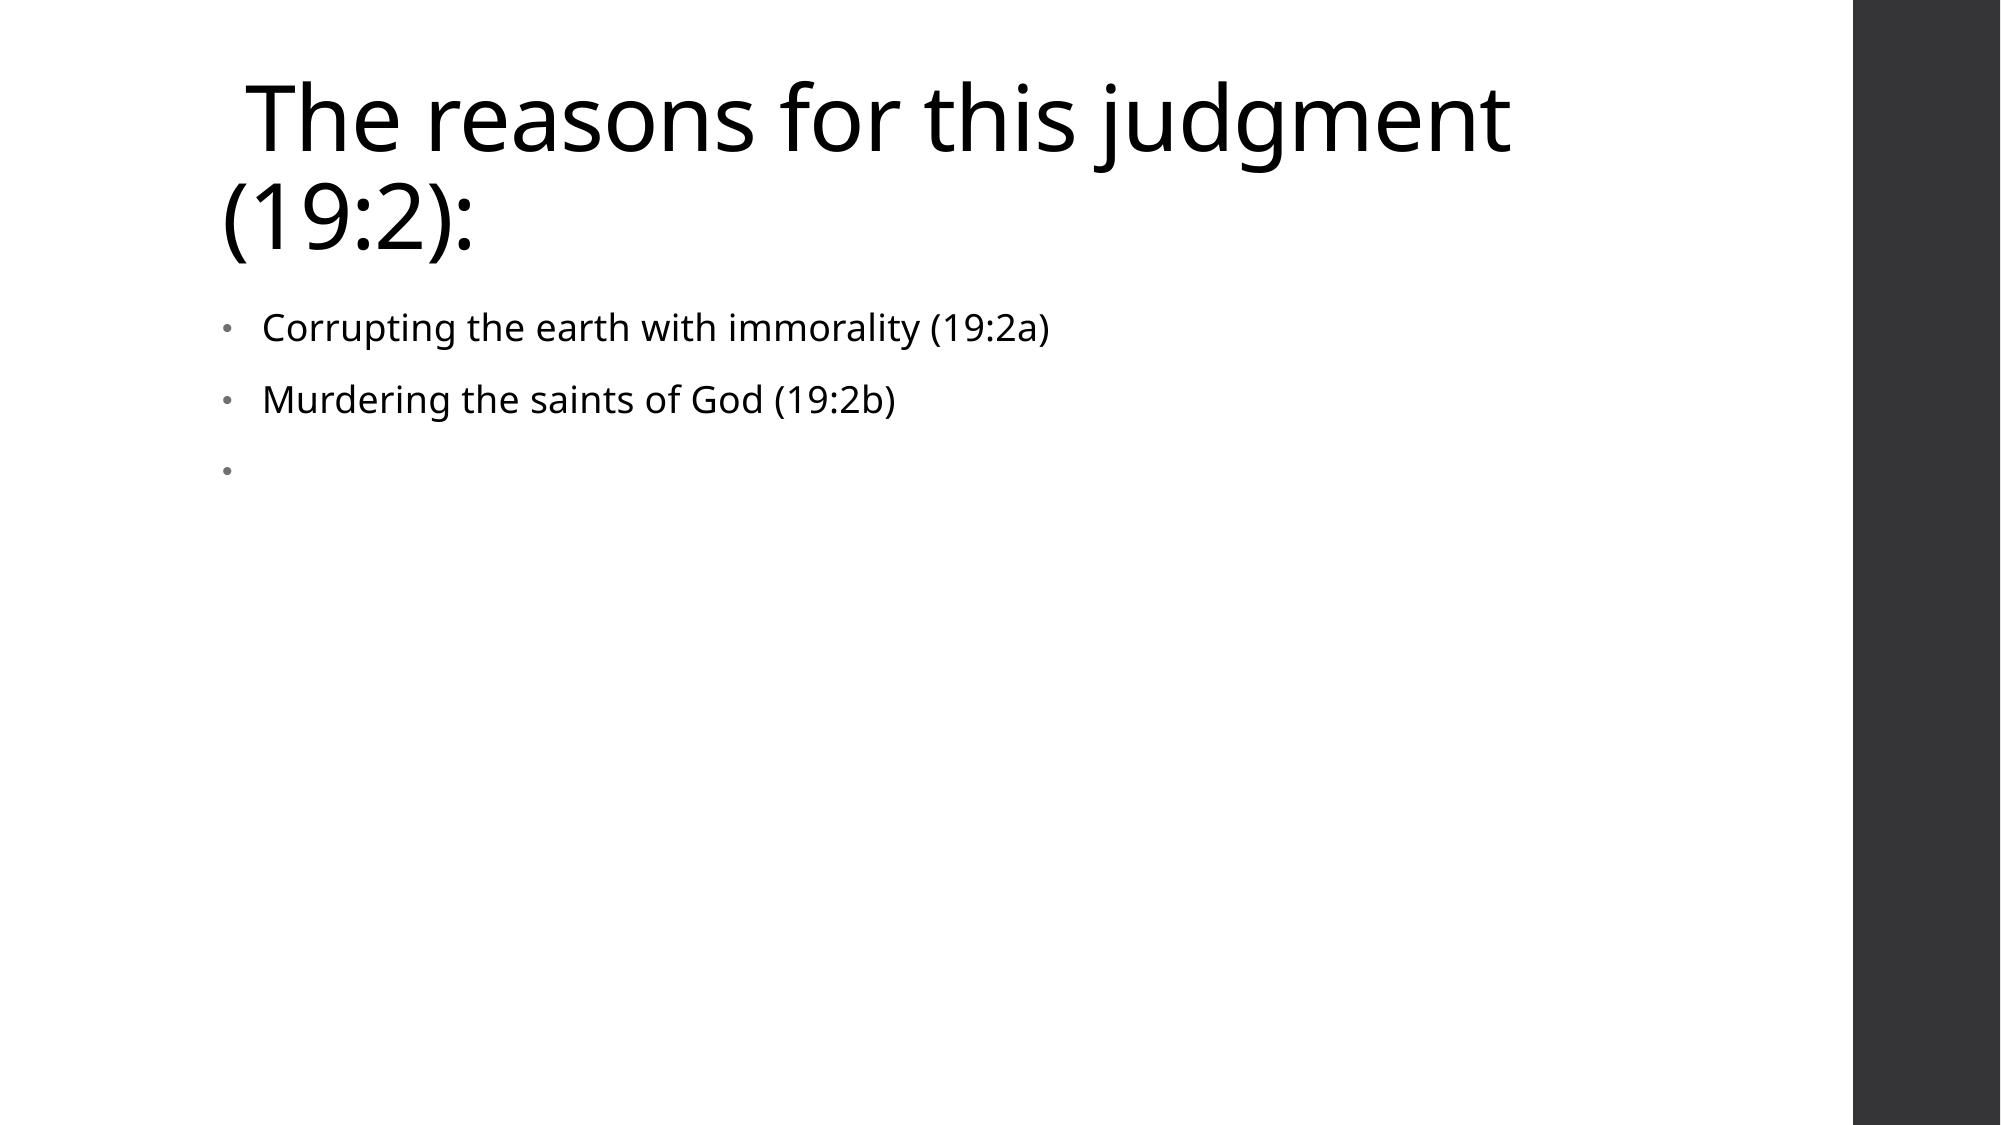

# The reasons for this judgment (19:2):
 Corrupting the earth with immorality (19:2a)
 Murdering the saints of God (19:2b)